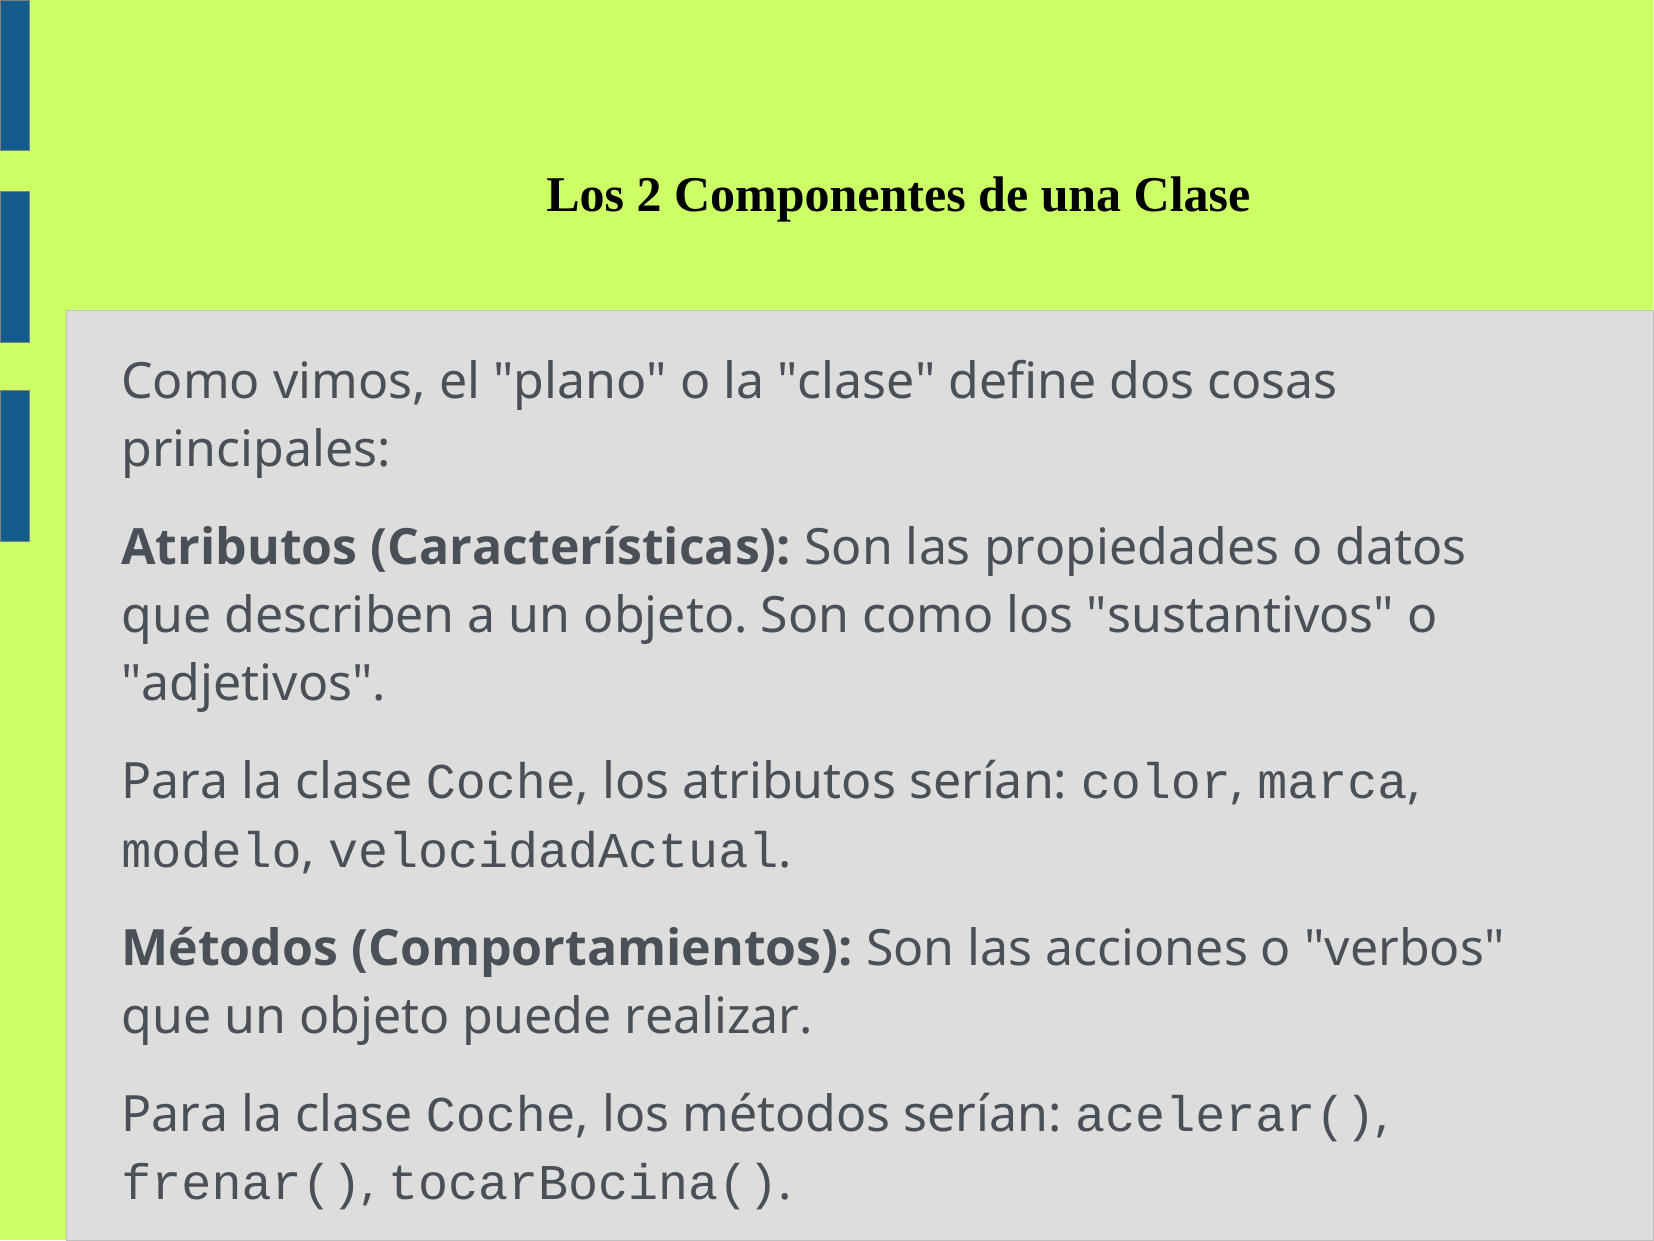

# Los 2 Componentes de una Clase
Como vimos, el "plano" o la "clase" define dos cosas principales:
Atributos (Características): Son las propiedades o datos que describen a un objeto. Son como los "sustantivos" o "adjetivos".
Para la clase Coche, los atributos serían: color, marca, modelo, velocidadActual.
Métodos (Comportamientos): Son las acciones o "verbos" que un objeto puede realizar.
Para la clase Coche, los métodos serían: acelerar(), frenar(), tocarBocina().